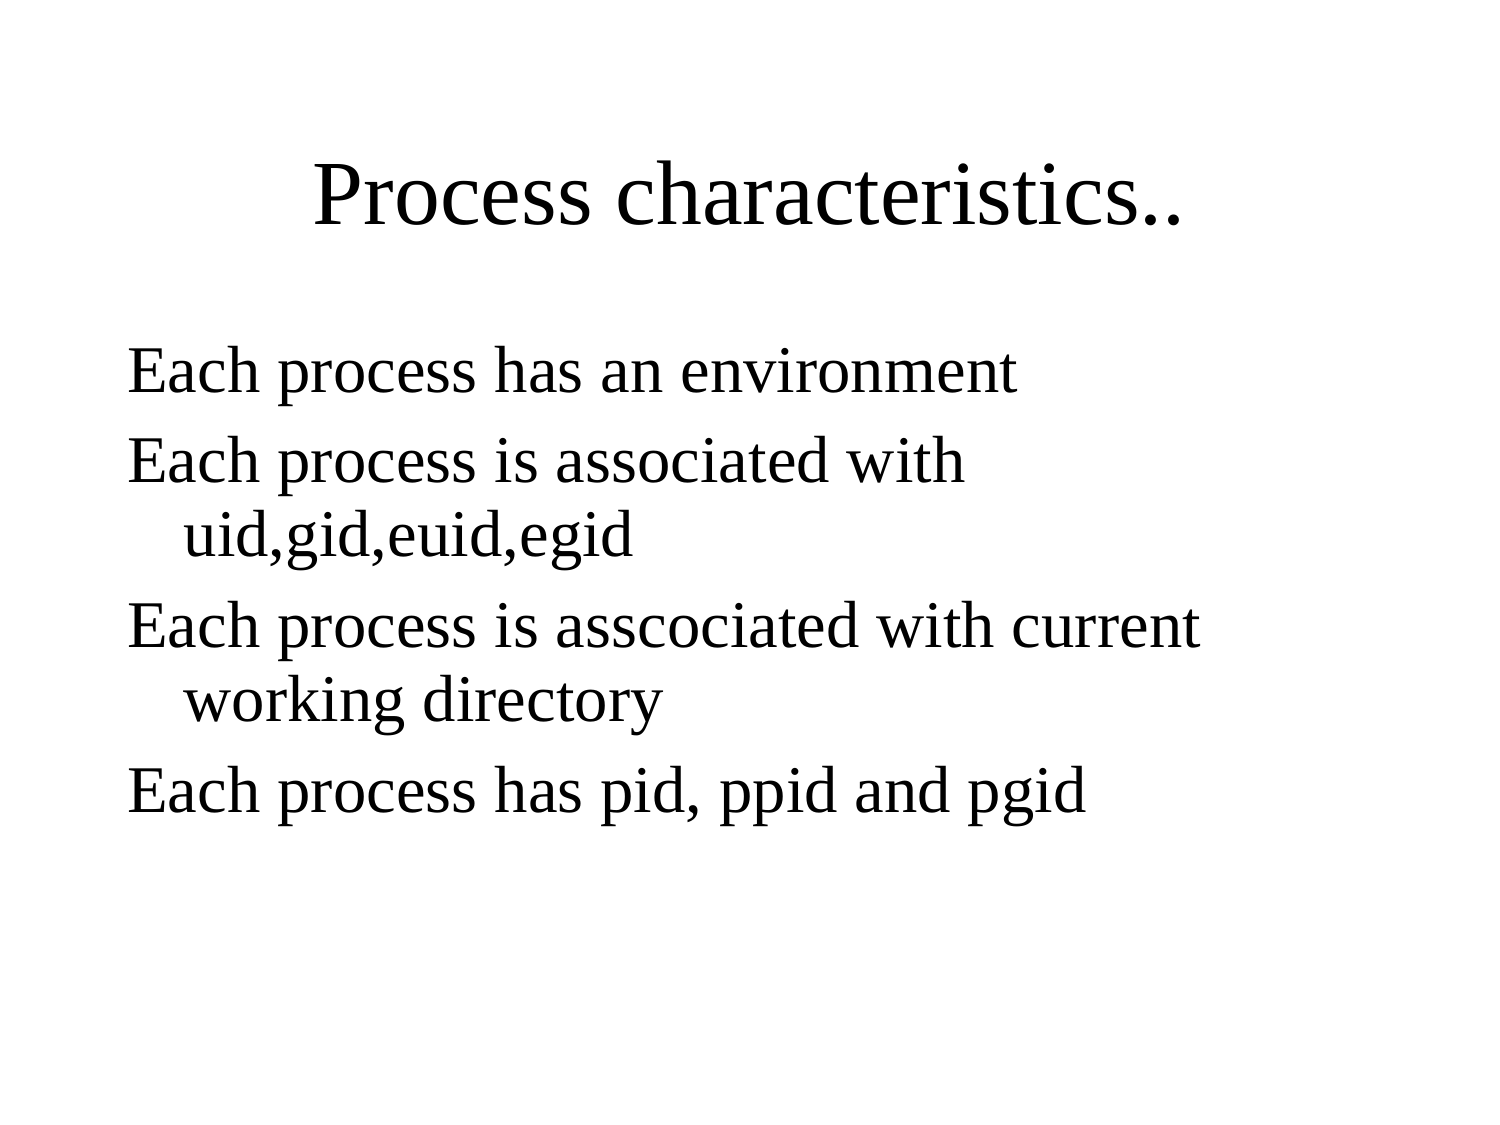

# Process characteristics..
Each process has an environment
Each process is associated with uid,gid,euid,egid
Each process is asscociated with current working directory
Each process has pid, ppid and pgid